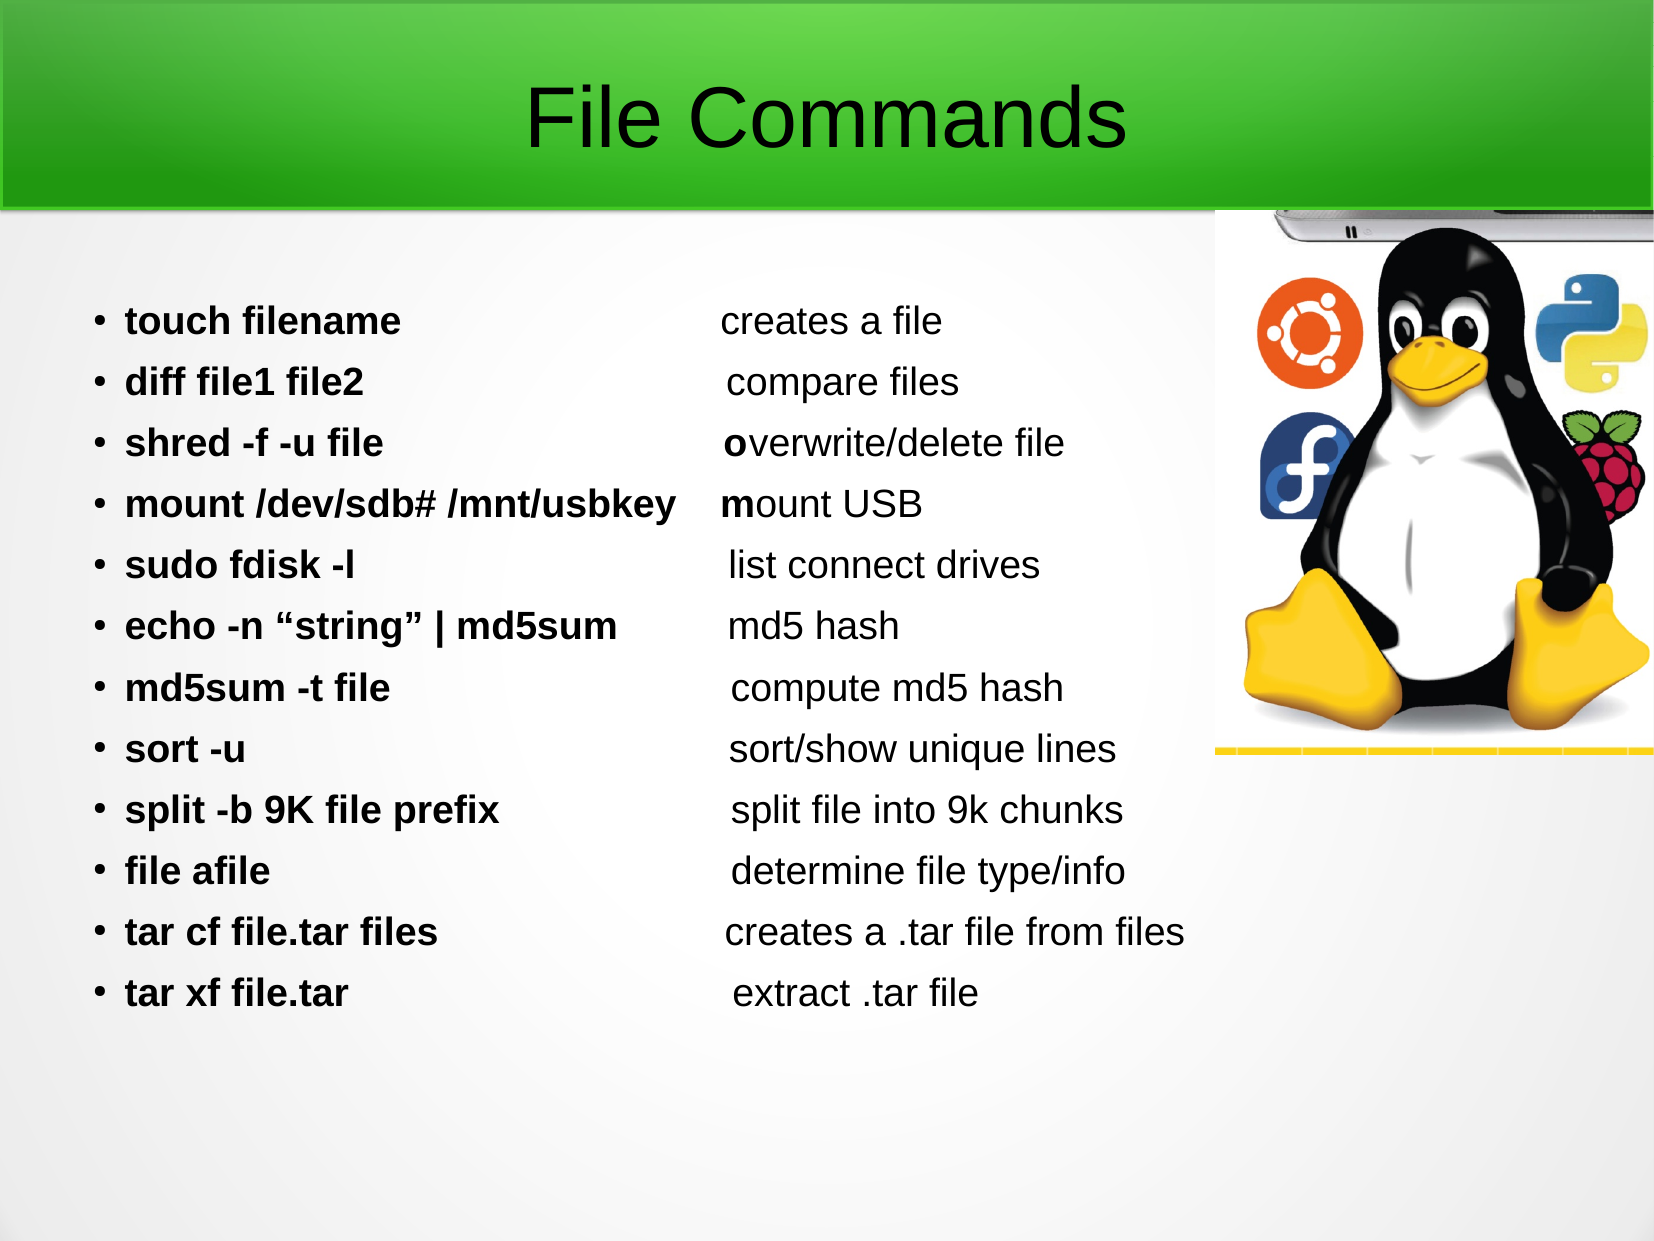

# File Commands
touch filename creates a file
diff file1 file2 compare files
shred -f -u file overwrite/delete file
mount /dev/sdb# /mnt/usbkey mount USB
sudo fdisk -l list connect drives
echo -n “string” | md5sum md5 hash
md5sum -t file compute md5 hash
sort -u 	 sort/show unique lines
split -b 9K file prefix split file into 9k chunks
file afile determine file type/info
tar cf file.tar files creates a .tar file from files
tar xf file.tar extract .tar file